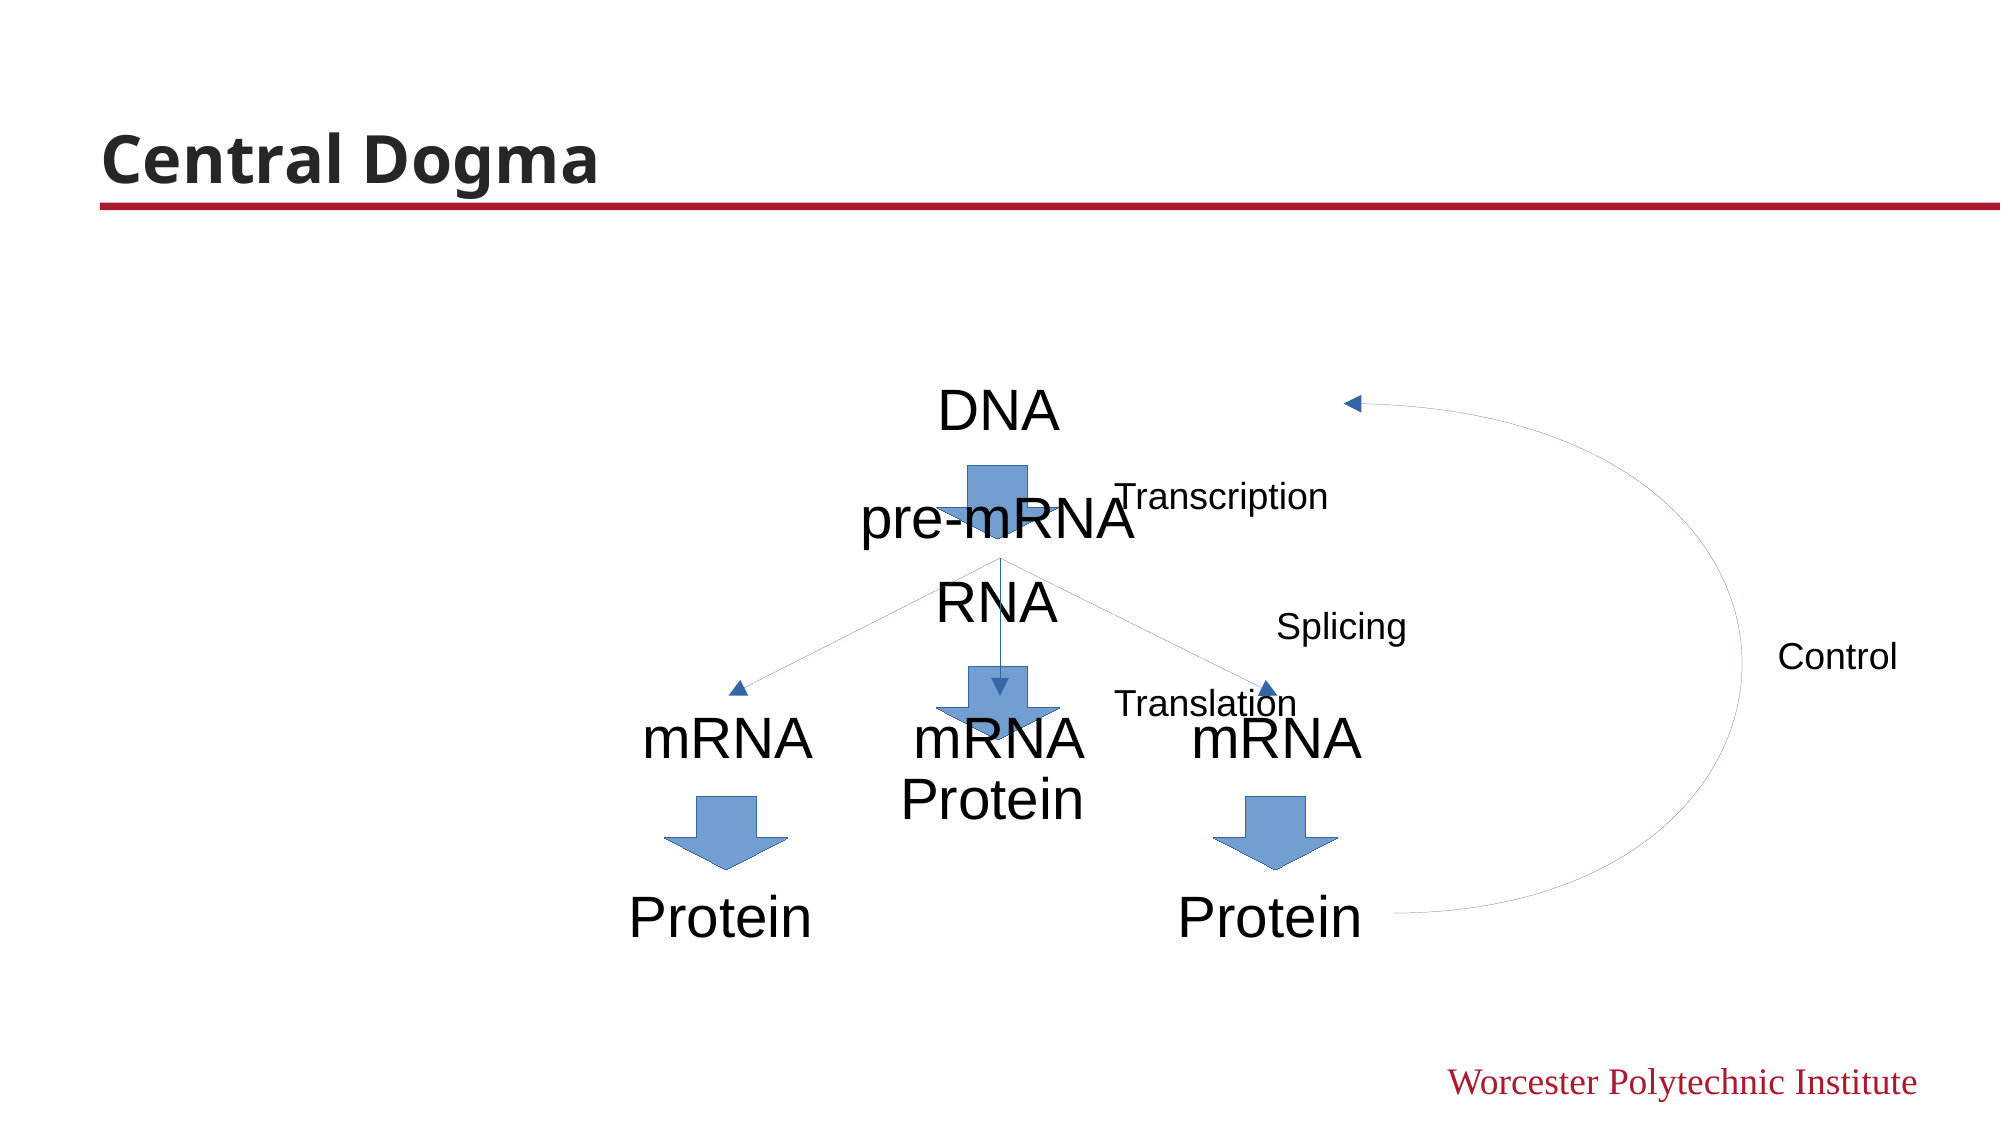

# Central Dogma
DNA
Transcription
pre-mRNA
RNA
Splicing
Control
Translation
mRNA
mRNA
mRNA
Protein
Protein
Protein